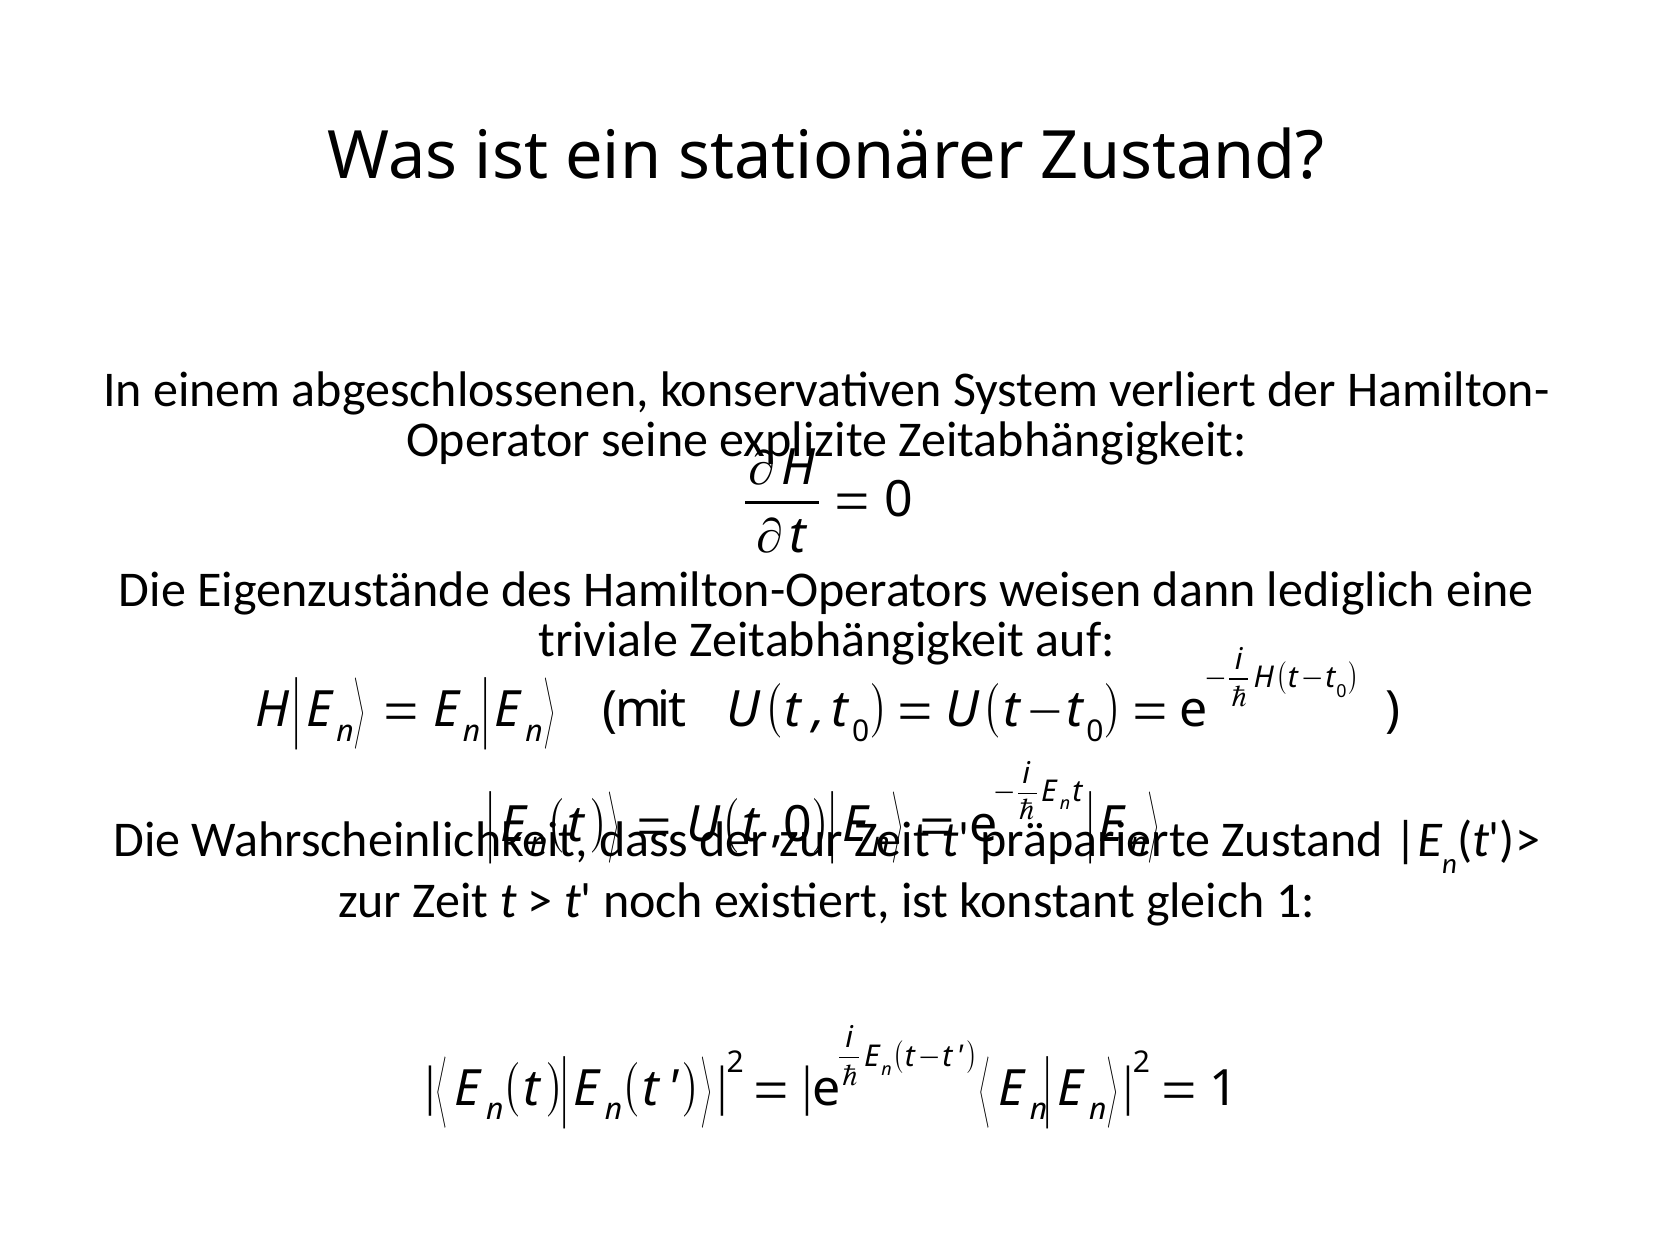

# Was ist ein stationärer Zustand?
In einem abgeschlossenen, konservativen System verliert der Hamilton-Operator seine explizite Zeitabhängigkeit:
Die Eigenzustände des Hamilton-Operators weisen dann lediglich eine triviale Zeitabhängigkeit auf:
Die Wahrscheinlichkeit, dass der zur Zeit t' präparierte Zustand |En(t')> zur Zeit t > t' noch existiert, ist konstant gleich 1: